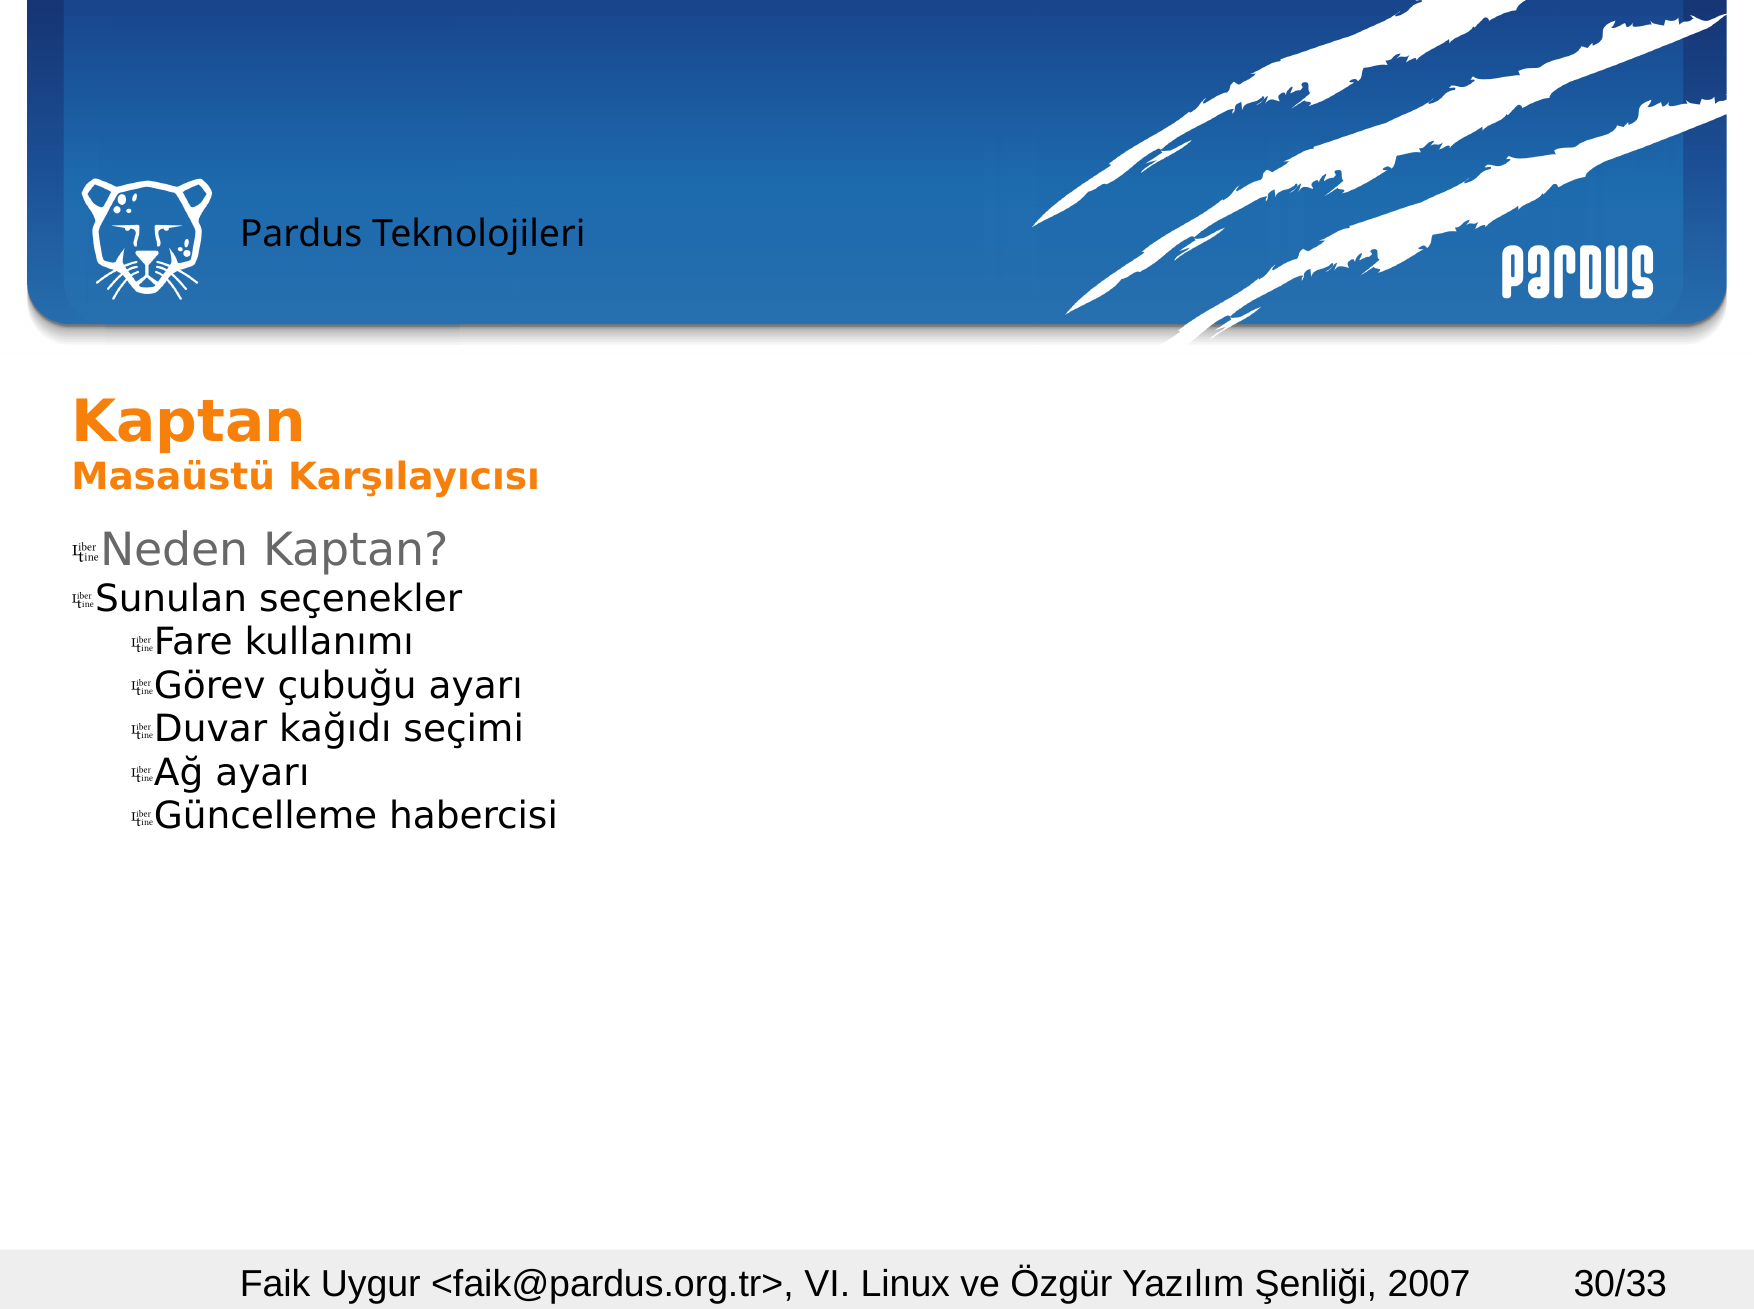

Kaptan
Masaüstü Karşılayıcısı
Neden Kaptan?
Sunulan seçenekler
Fare kullanımı
Görev çubuğu ayarı
Duvar kağıdı seçimi
Ağ ayarı
Güncelleme habercisi